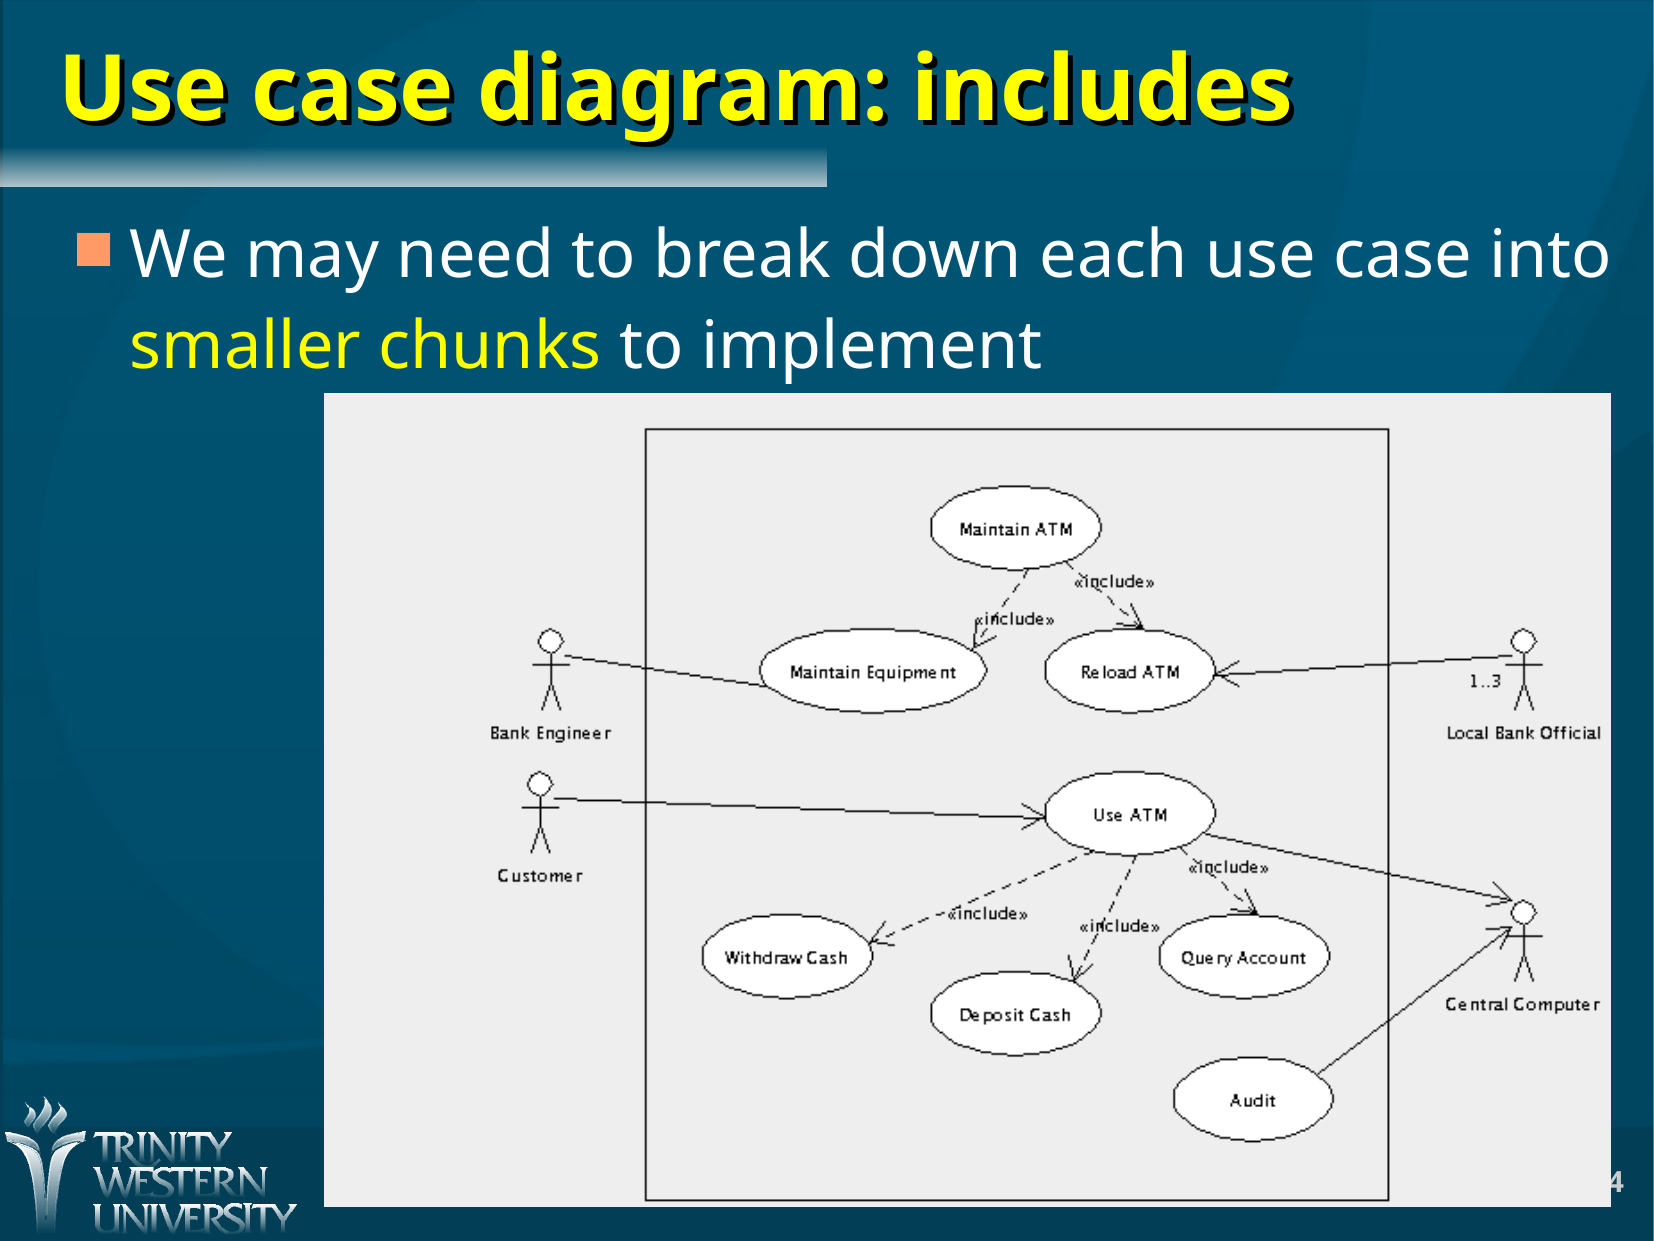

# Use case diagram: includes
We may need to break down each use case into smaller chunks to implement
CMPT166: class diag, use-case
17 Feb 2011
14